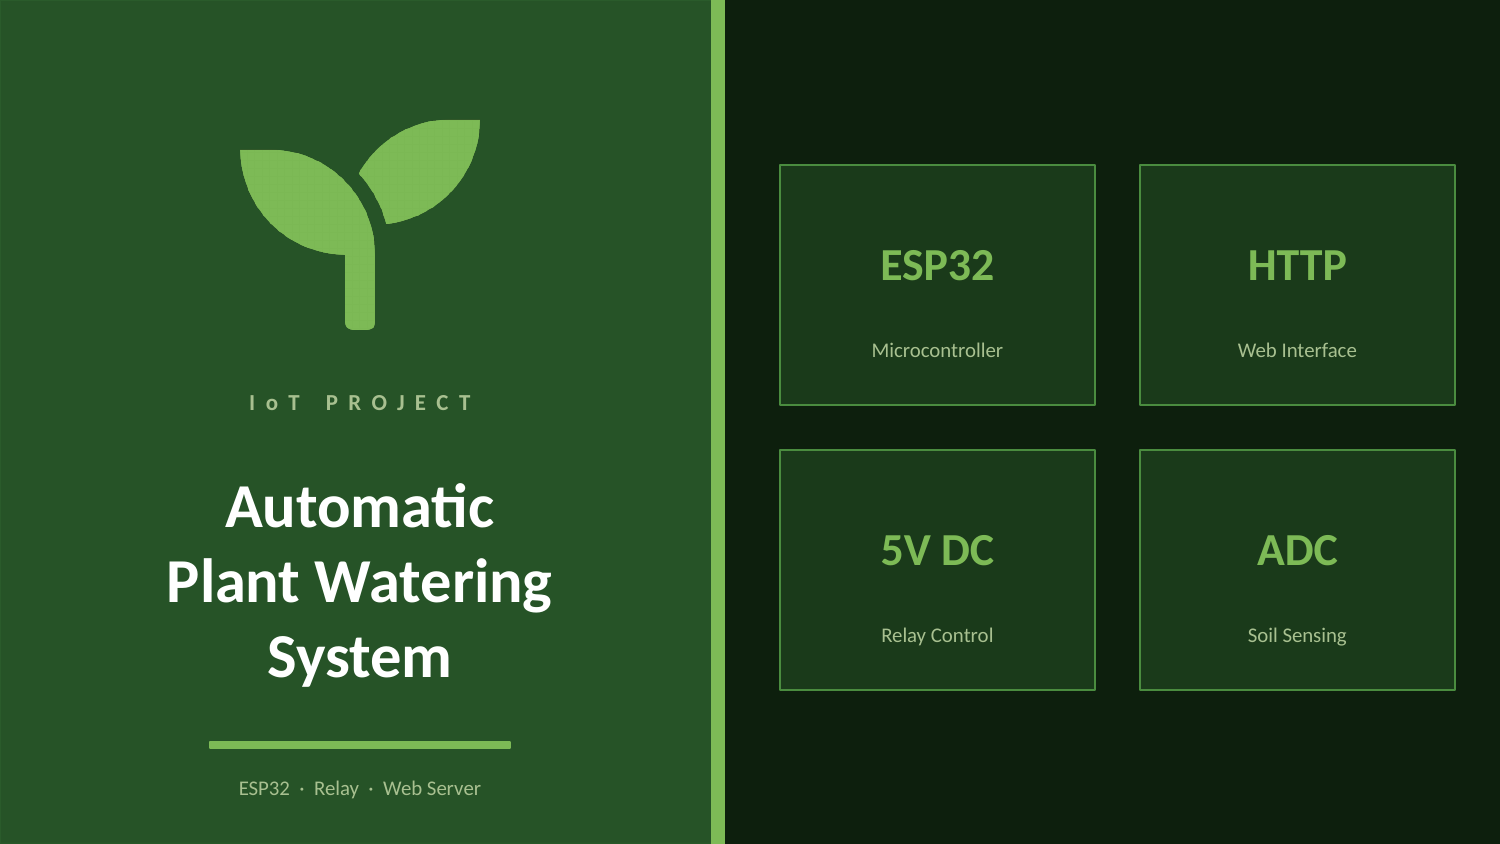

ESP32
HTTP
Microcontroller
Web Interface
IoT PROJECT
Automatic
Plant Watering
System
5V DC
ADC
Relay Control
Soil Sensing
ESP32 · Relay · Web Server